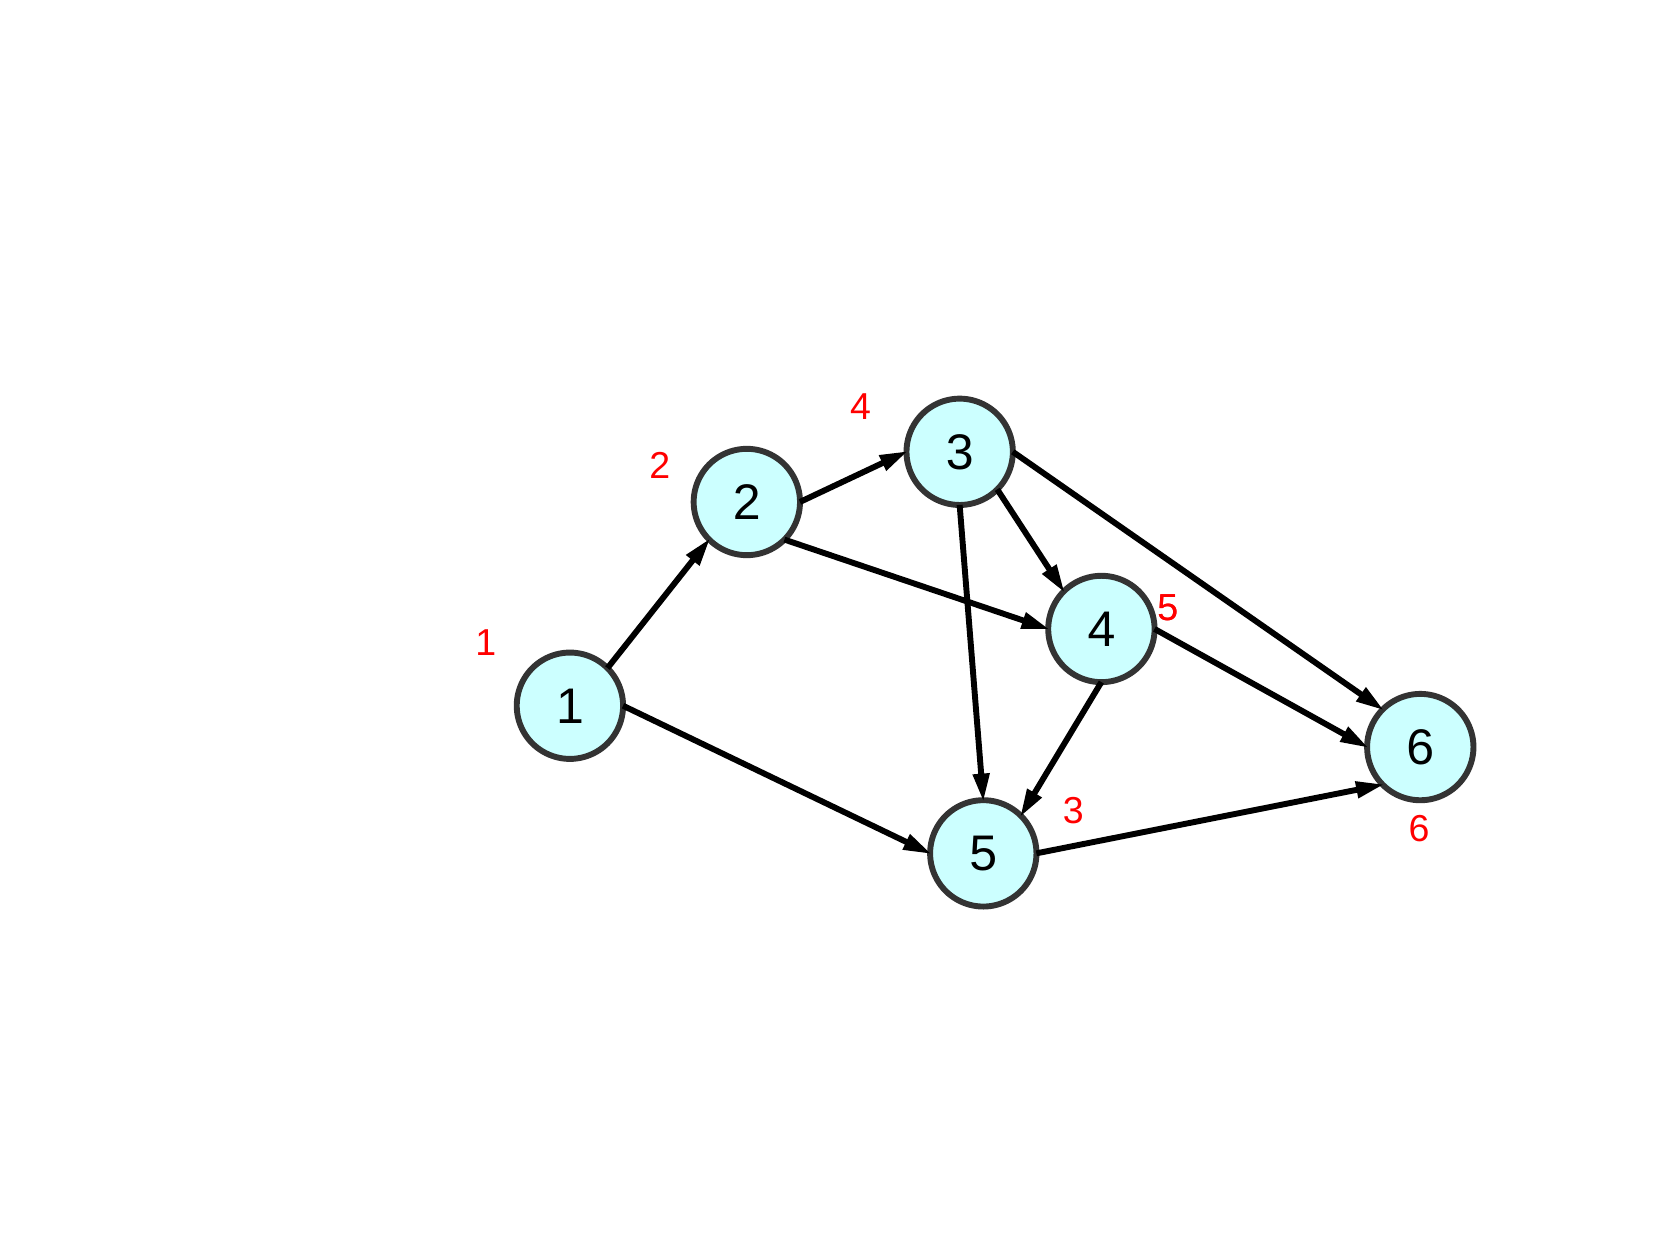

#
4
3
2
2
4
5
5
1
1
6
3
5
6